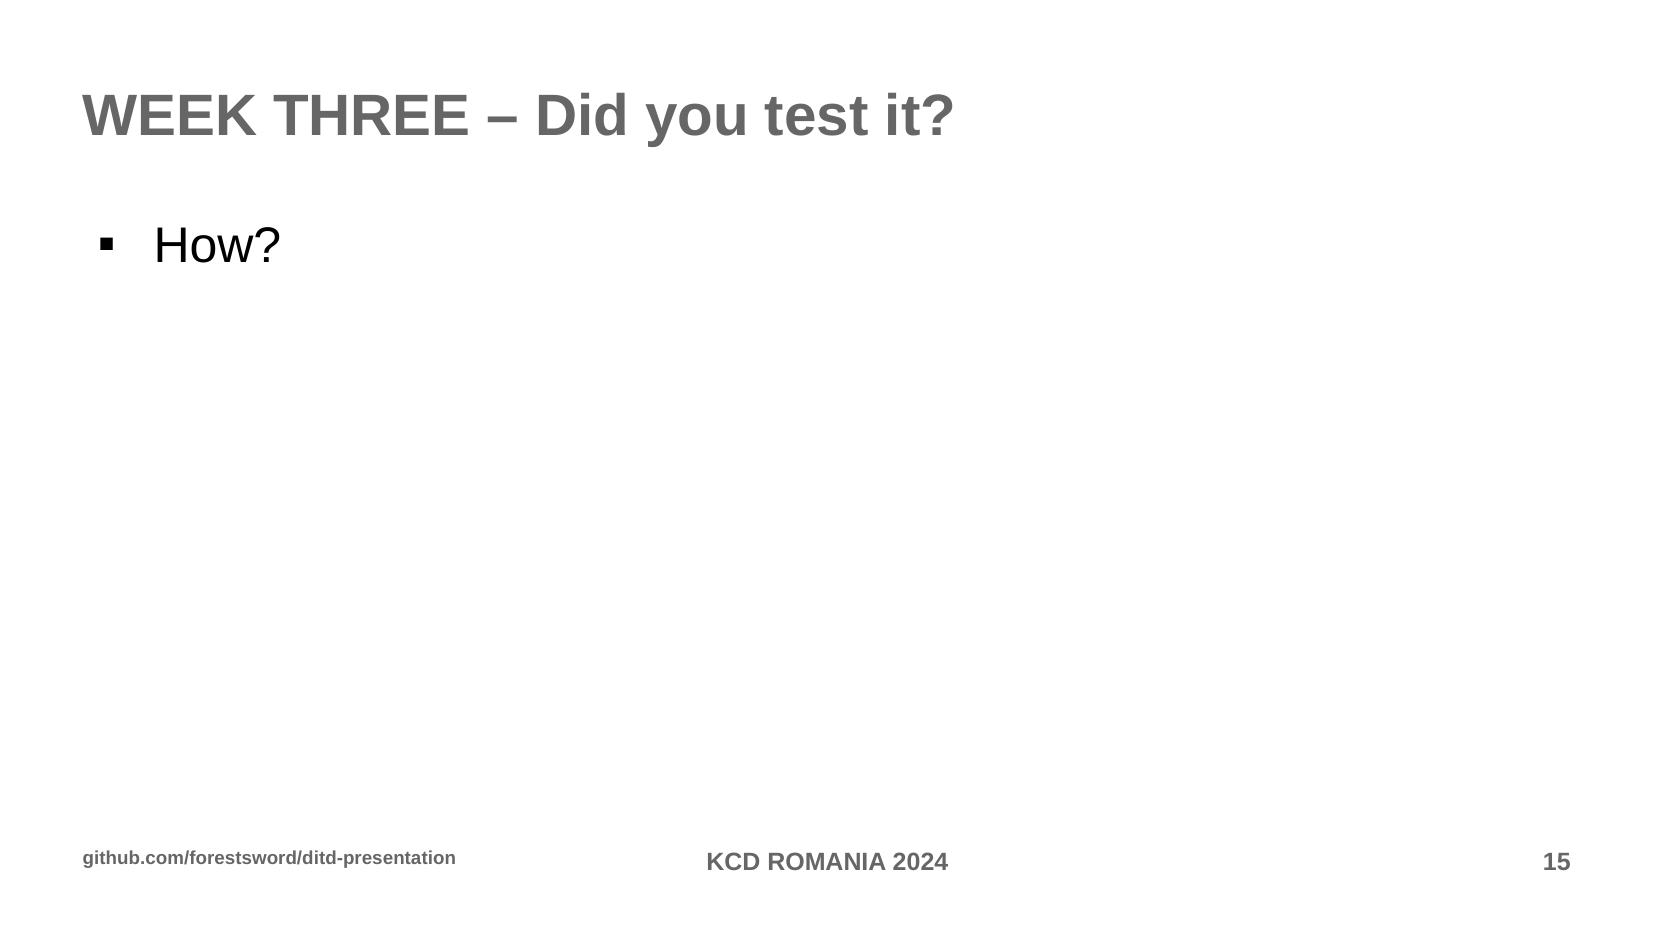

# WEEK THREE – Did you test it?
How?
github.com/forestsword/ditd-presentation
KCD ROMANIA 2024
15